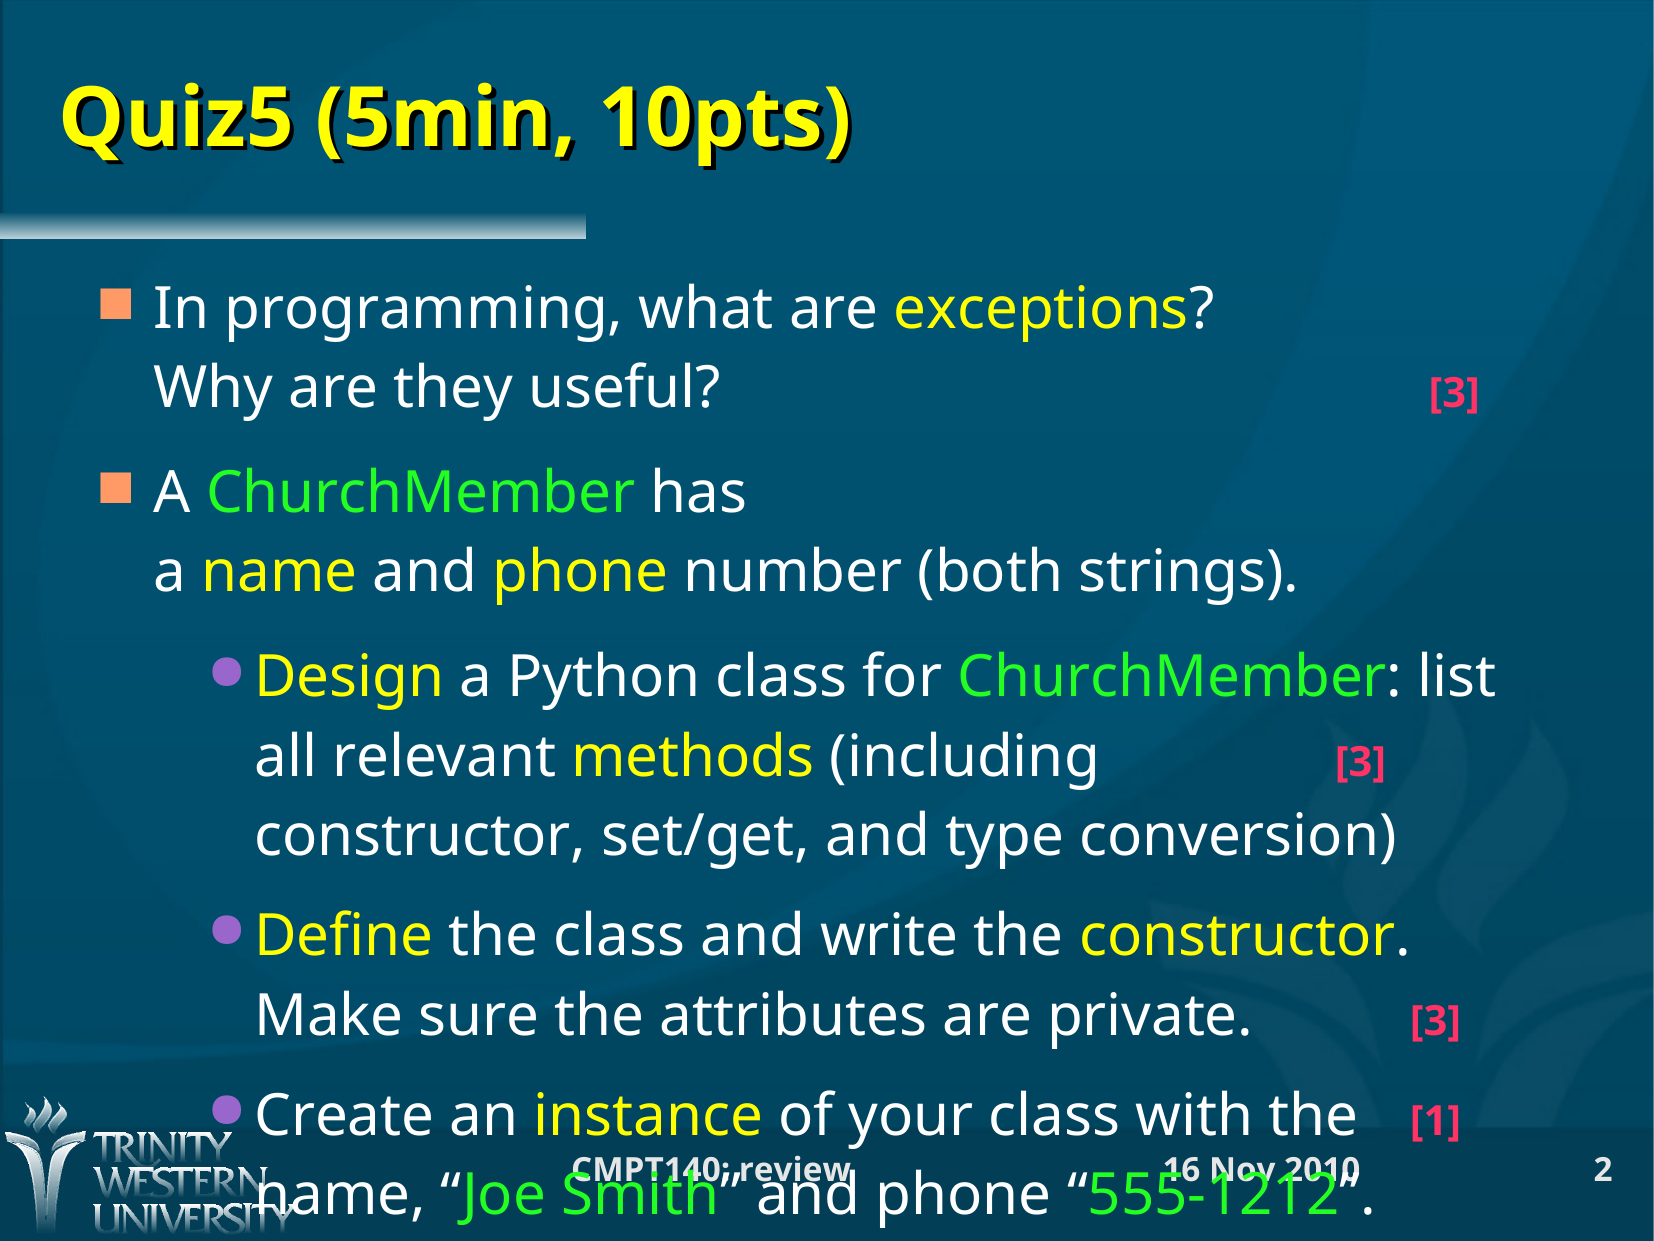

# Quiz5 (5min, 10pts)
In programming, what are exceptions?
Why are they useful?										[3]
A ChurchMember has
a name and phone number (both strings).
Design a Python class for ChurchMember: list all relevant methods (including			 [3] constructor, set/get, and type conversion)
Define the class and write the constructor. Make sure the attributes are private.		 [3]
Create an instance of your class with the	 [1] name, “Joe Smith” and phone “555-1212”.
CMPT140: review
16 Nov 2010
2